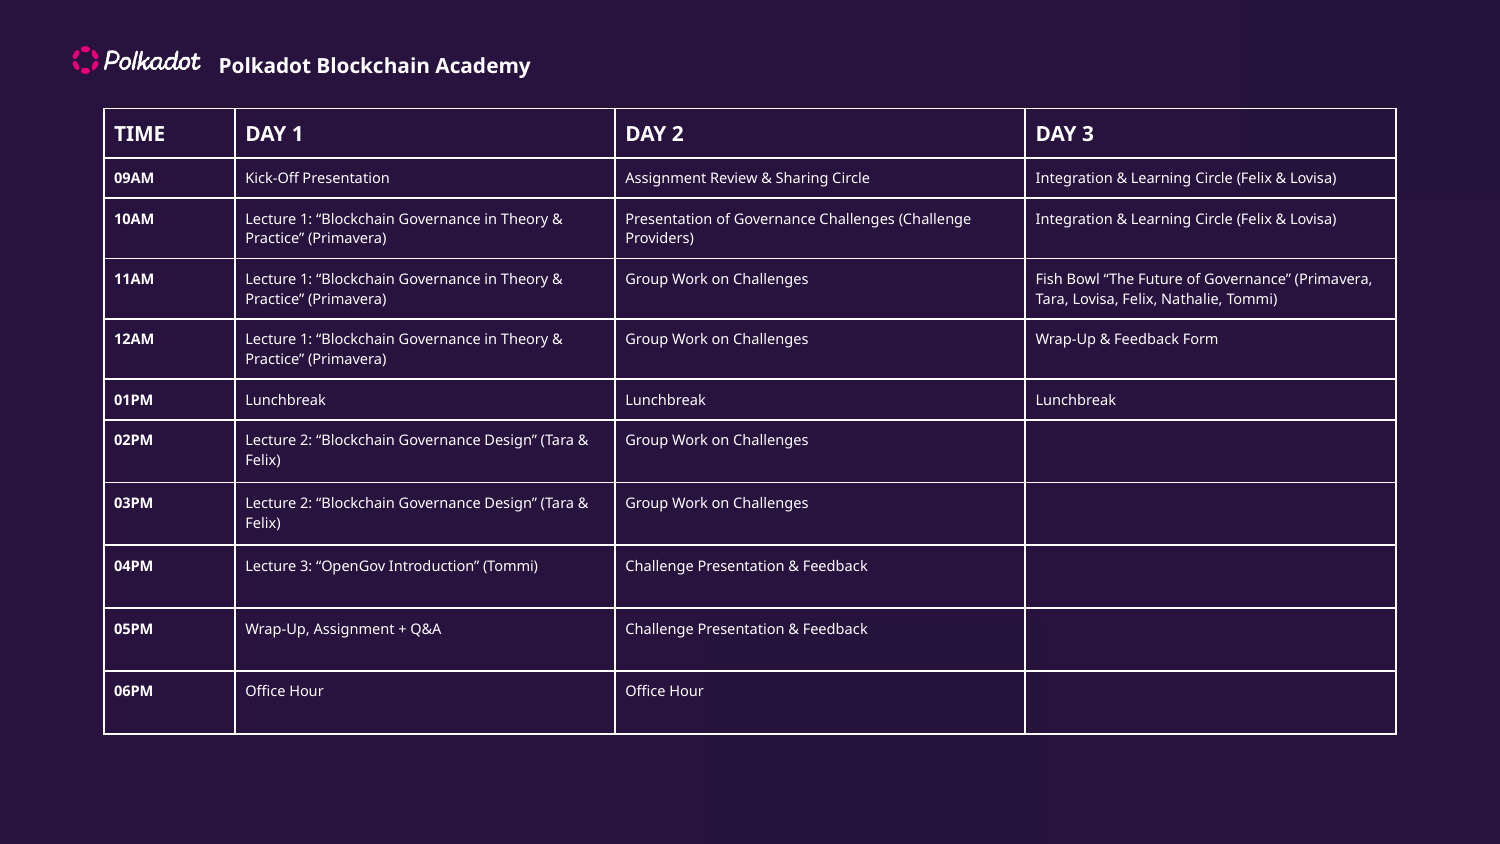

| TIME | DAY 1 | DAY 2 | DAY 3 |
| --- | --- | --- | --- |
| 09AM | Kick-Off Presentation | Assignment Review & Sharing Circle | Integration & Learning Circle (Felix & Lovisa) |
| 10AM | Lecture 1: “Blockchain Governance in Theory & Practice” (Primavera) | Presentation of Governance Challenges (Challenge Providers) | Integration & Learning Circle (Felix & Lovisa) |
| 11AM | Lecture 1: “Blockchain Governance in Theory & Practice” (Primavera) | Group Work on Challenges | Fish Bowl “The Future of Governance” (Primavera, Tara, Lovisa, Felix, Nathalie, Tommi) |
| 12AM | Lecture 1: “Blockchain Governance in Theory & Practice” (Primavera) | Group Work on Challenges | Wrap-Up & Feedback Form |
| 01PM | Lunchbreak | Lunchbreak | Lunchbreak |
| 02PM | Lecture 2: “Blockchain Governance Design” (Tara & Felix) | Group Work on Challenges | |
| 03PM | Lecture 2: “Blockchain Governance Design” (Tara & Felix) | Group Work on Challenges | |
| 04PM | Lecture 3: “OpenGov Introduction” (Tommi) | Challenge Presentation & Feedback | |
| 05PM | Wrap-Up, Assignment + Q&A | Challenge Presentation & Feedback | |
| 06PM | Office Hour | Office Hour | |